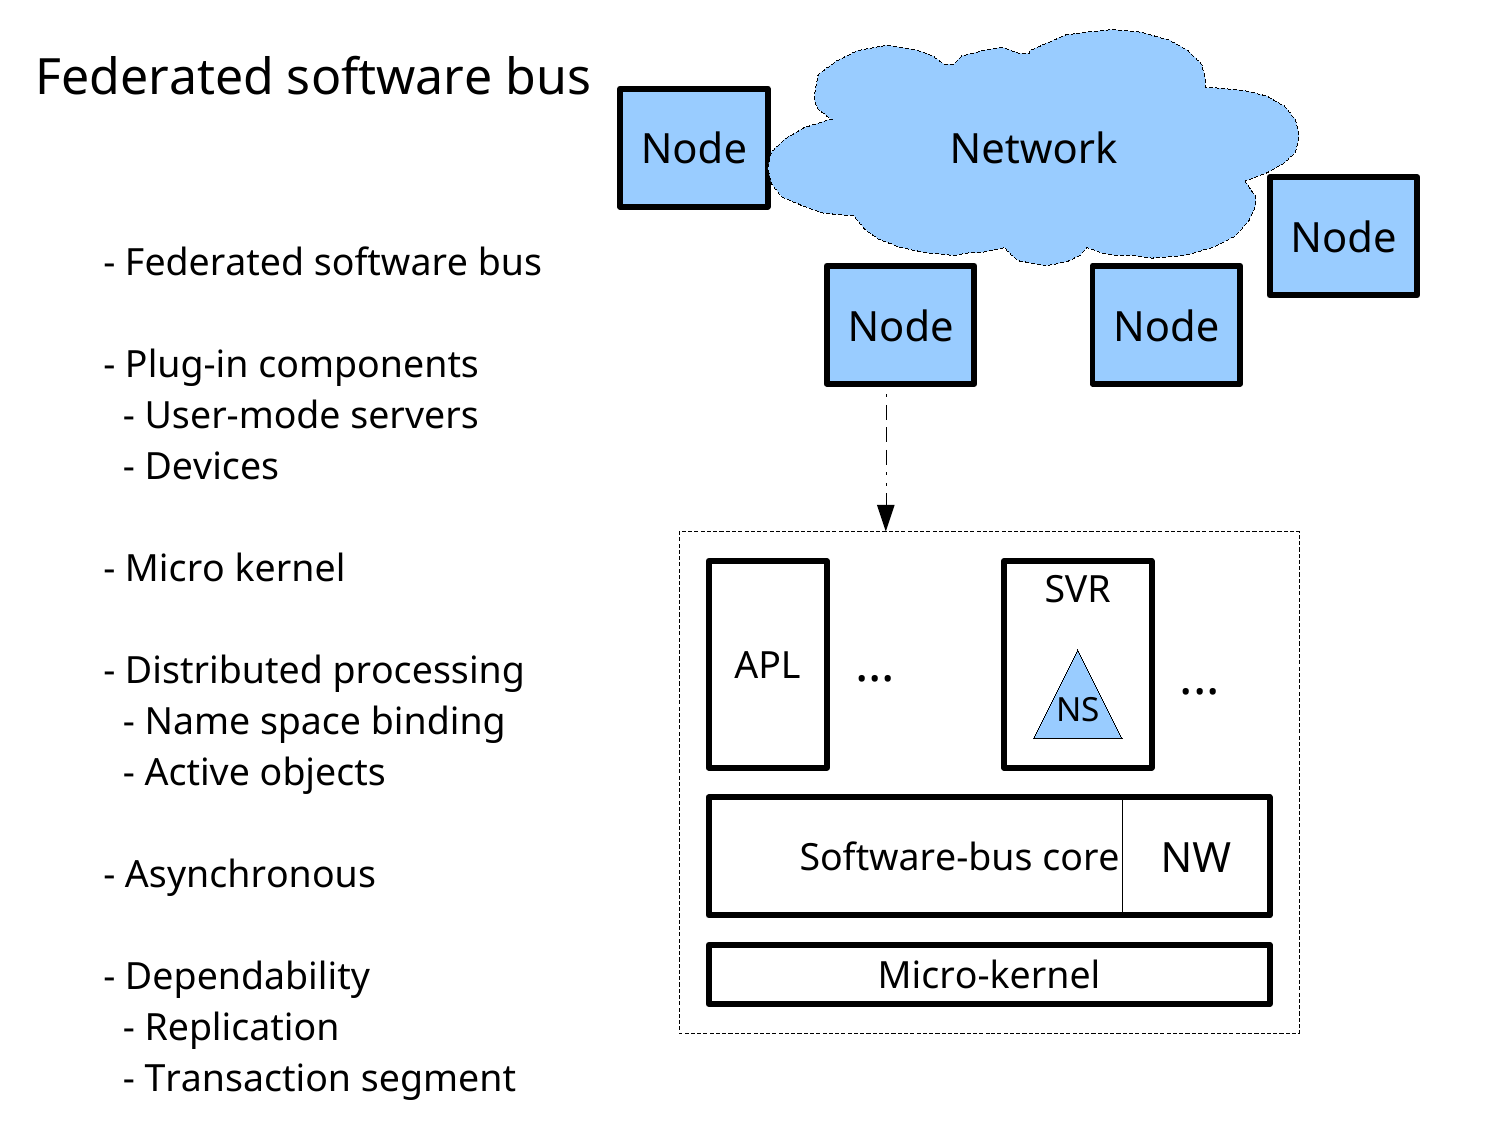

Network
Federated software bus
Node
Node
- Federated software bus
- Plug-in components
 - User-mode servers
 - Devices
- Micro kernel
- Distributed processing
 - Name space binding
 - Active objects
- Asynchronous
- Dependability
 - Replication
 - Transaction segment
Node
Node
APL
SVR
...
...
NS
Software-bus core
Micro-kernel
NW